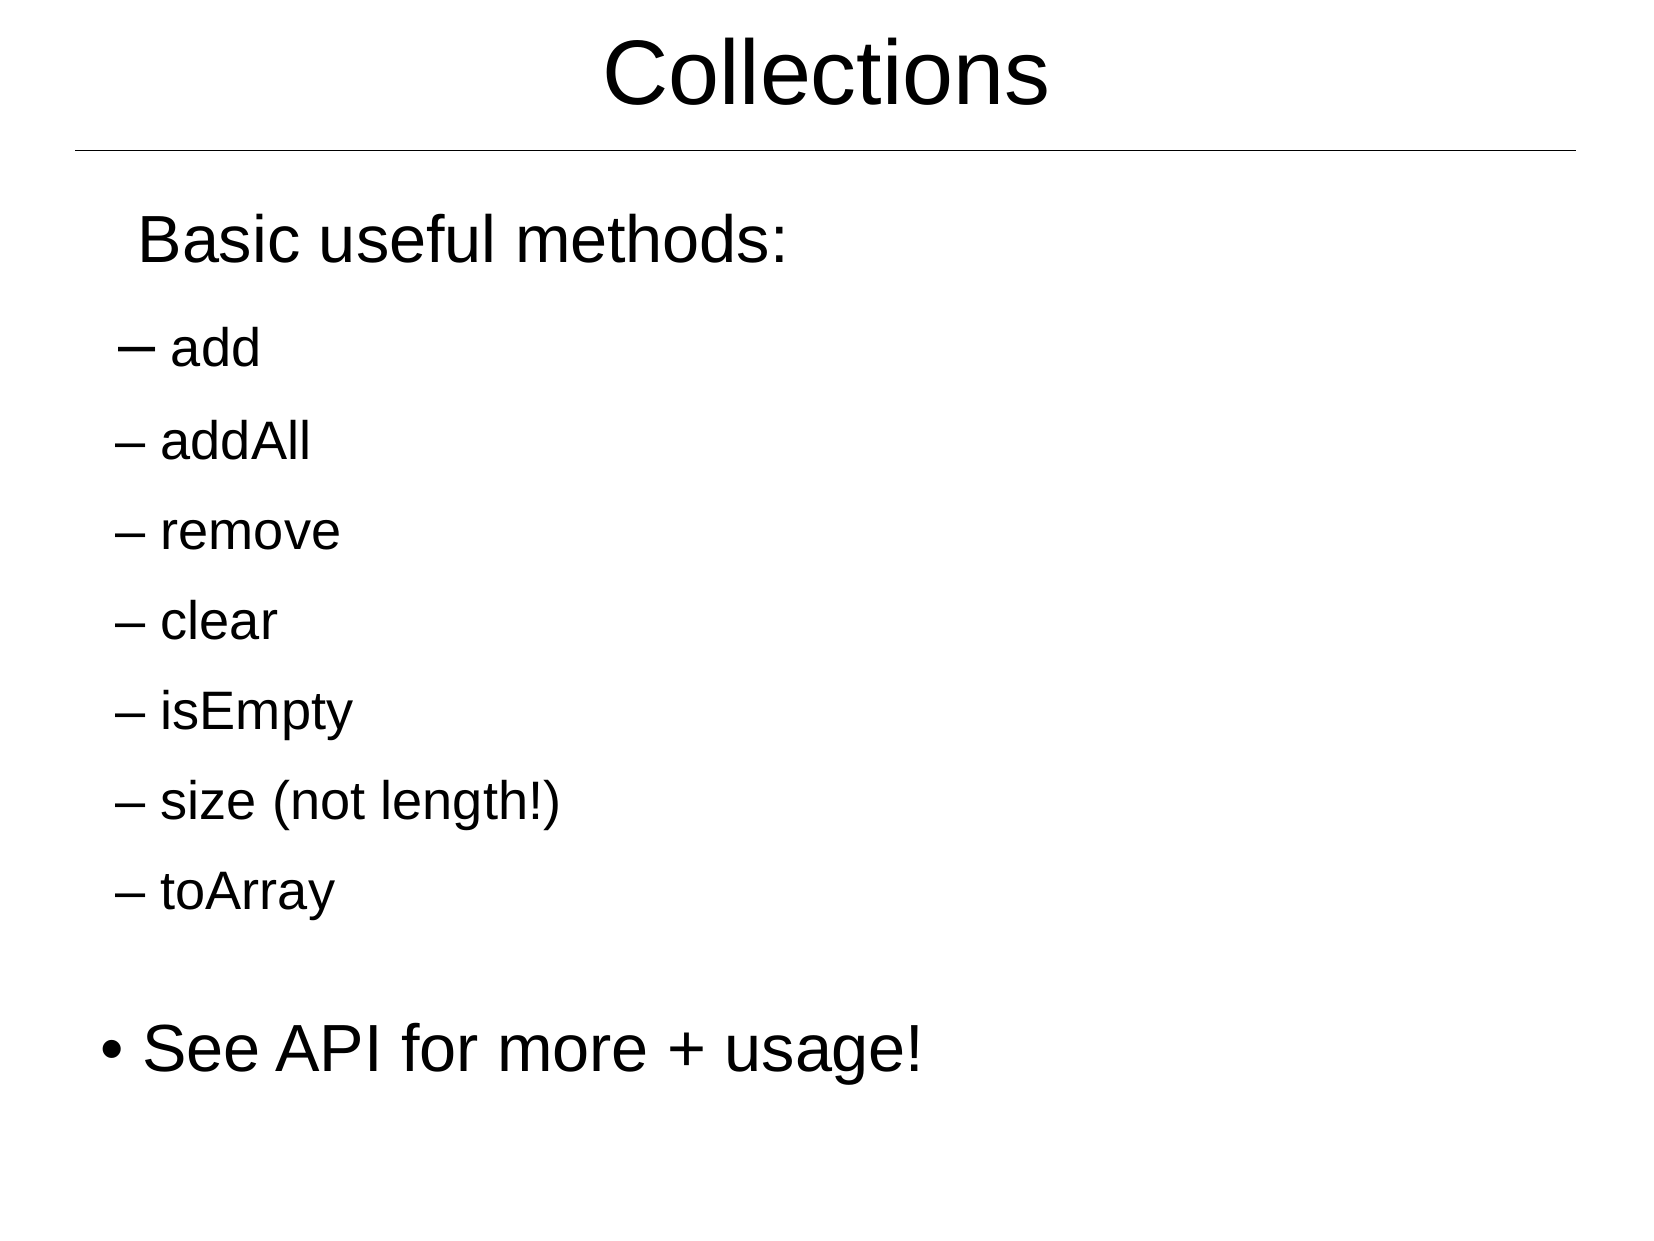

# Collections
 Basic useful methods:
 – add
 – addAll
 – remove
 – clear
 – isEmpty
 – size (not length!)
 – toArray
• See API for more + usage!